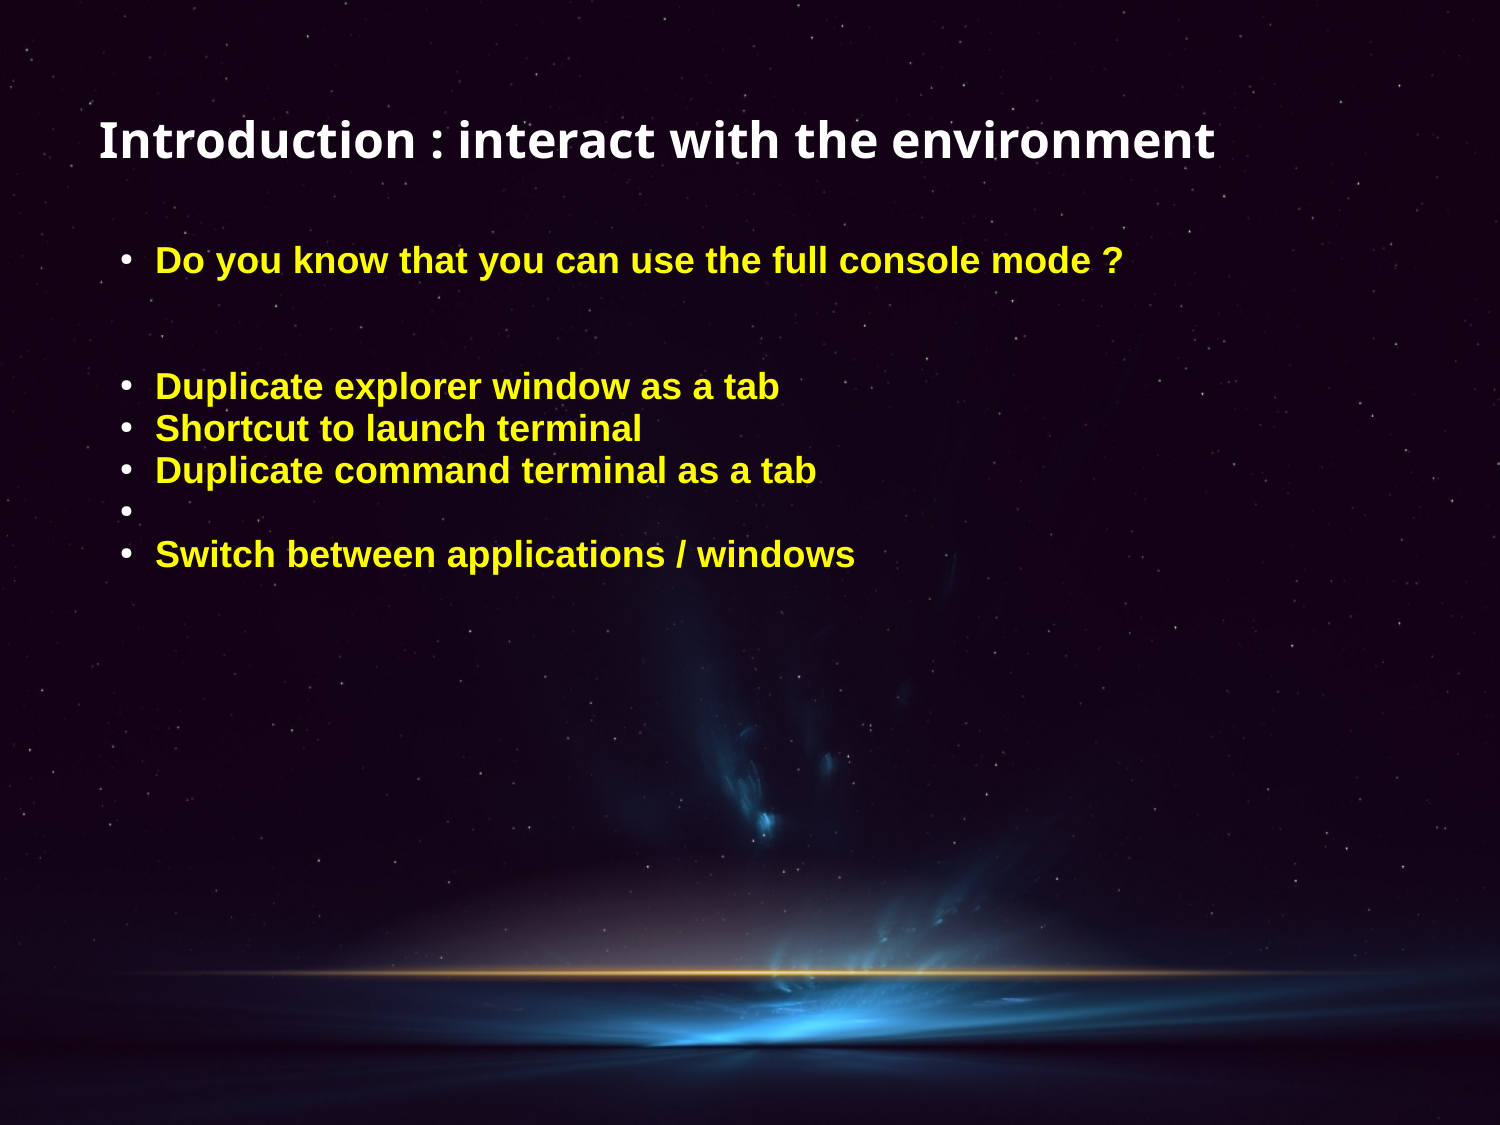

# Introduction : interact with the environment
Do you know that you can use the full console mode ?
Duplicate explorer window as a tab
Shortcut to launch terminal
Duplicate command terminal as a tab
Switch between applications / windows